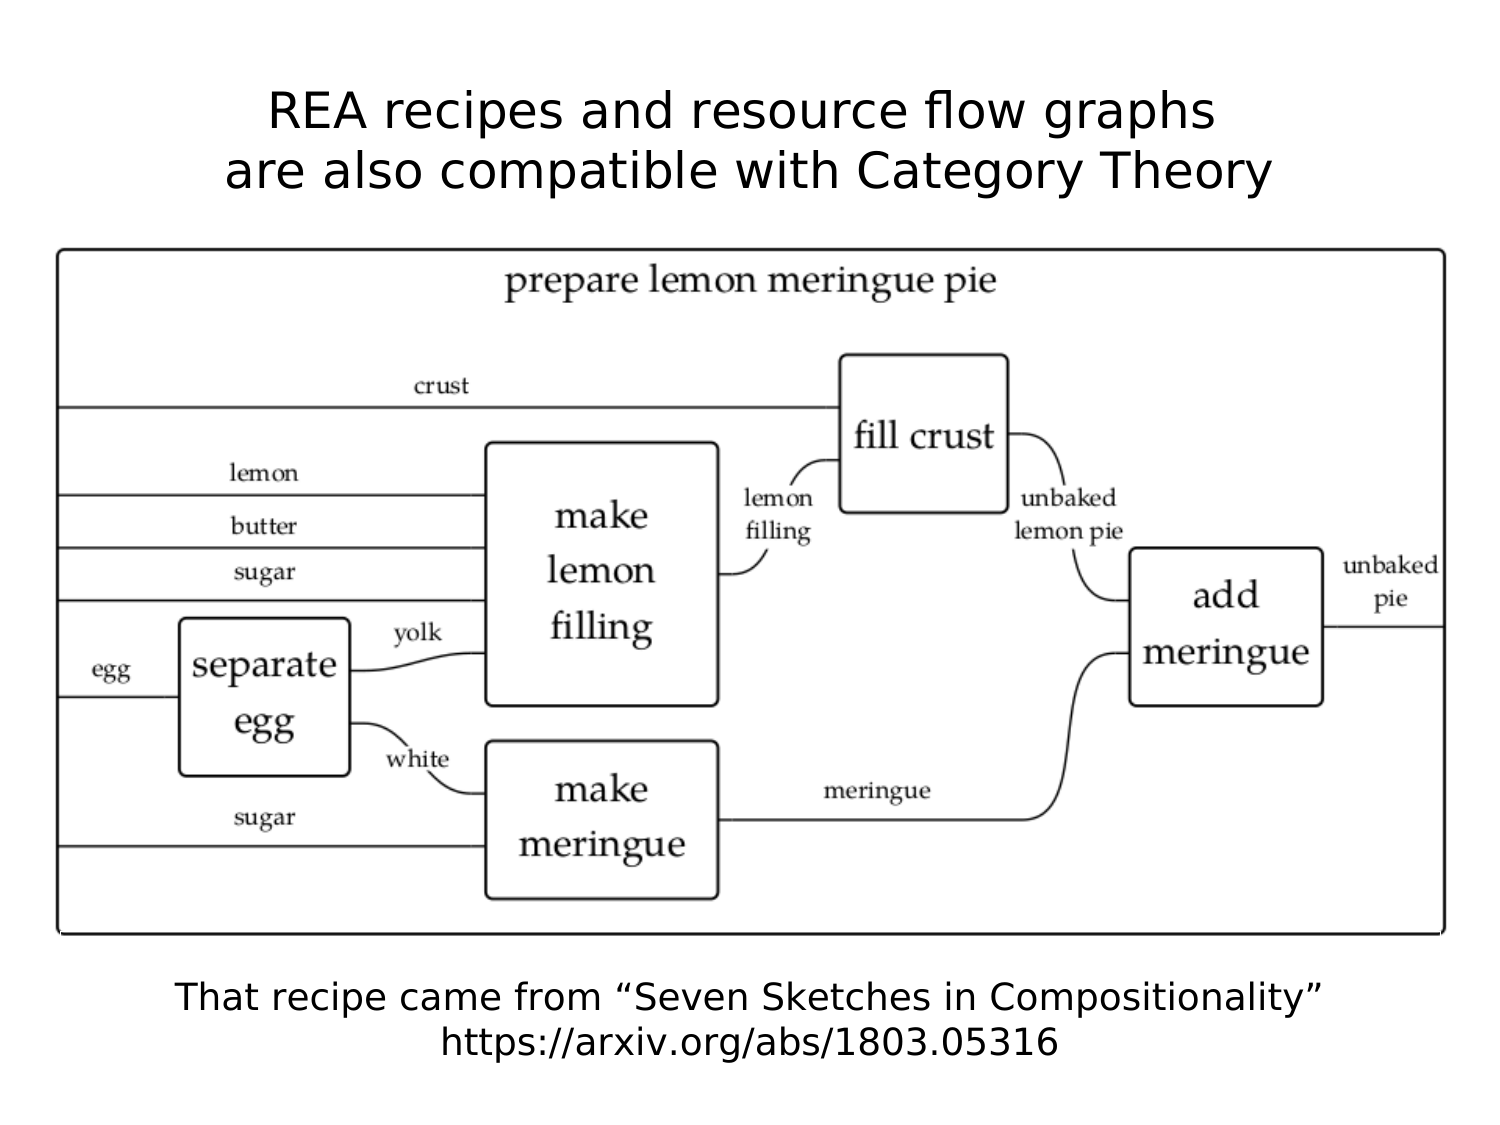

REA recipes and resource flow graphs
are also compatible with Category Theory
That recipe came from “Seven Sketches in Compositionality”
https://arxiv.org/abs/1803.05316